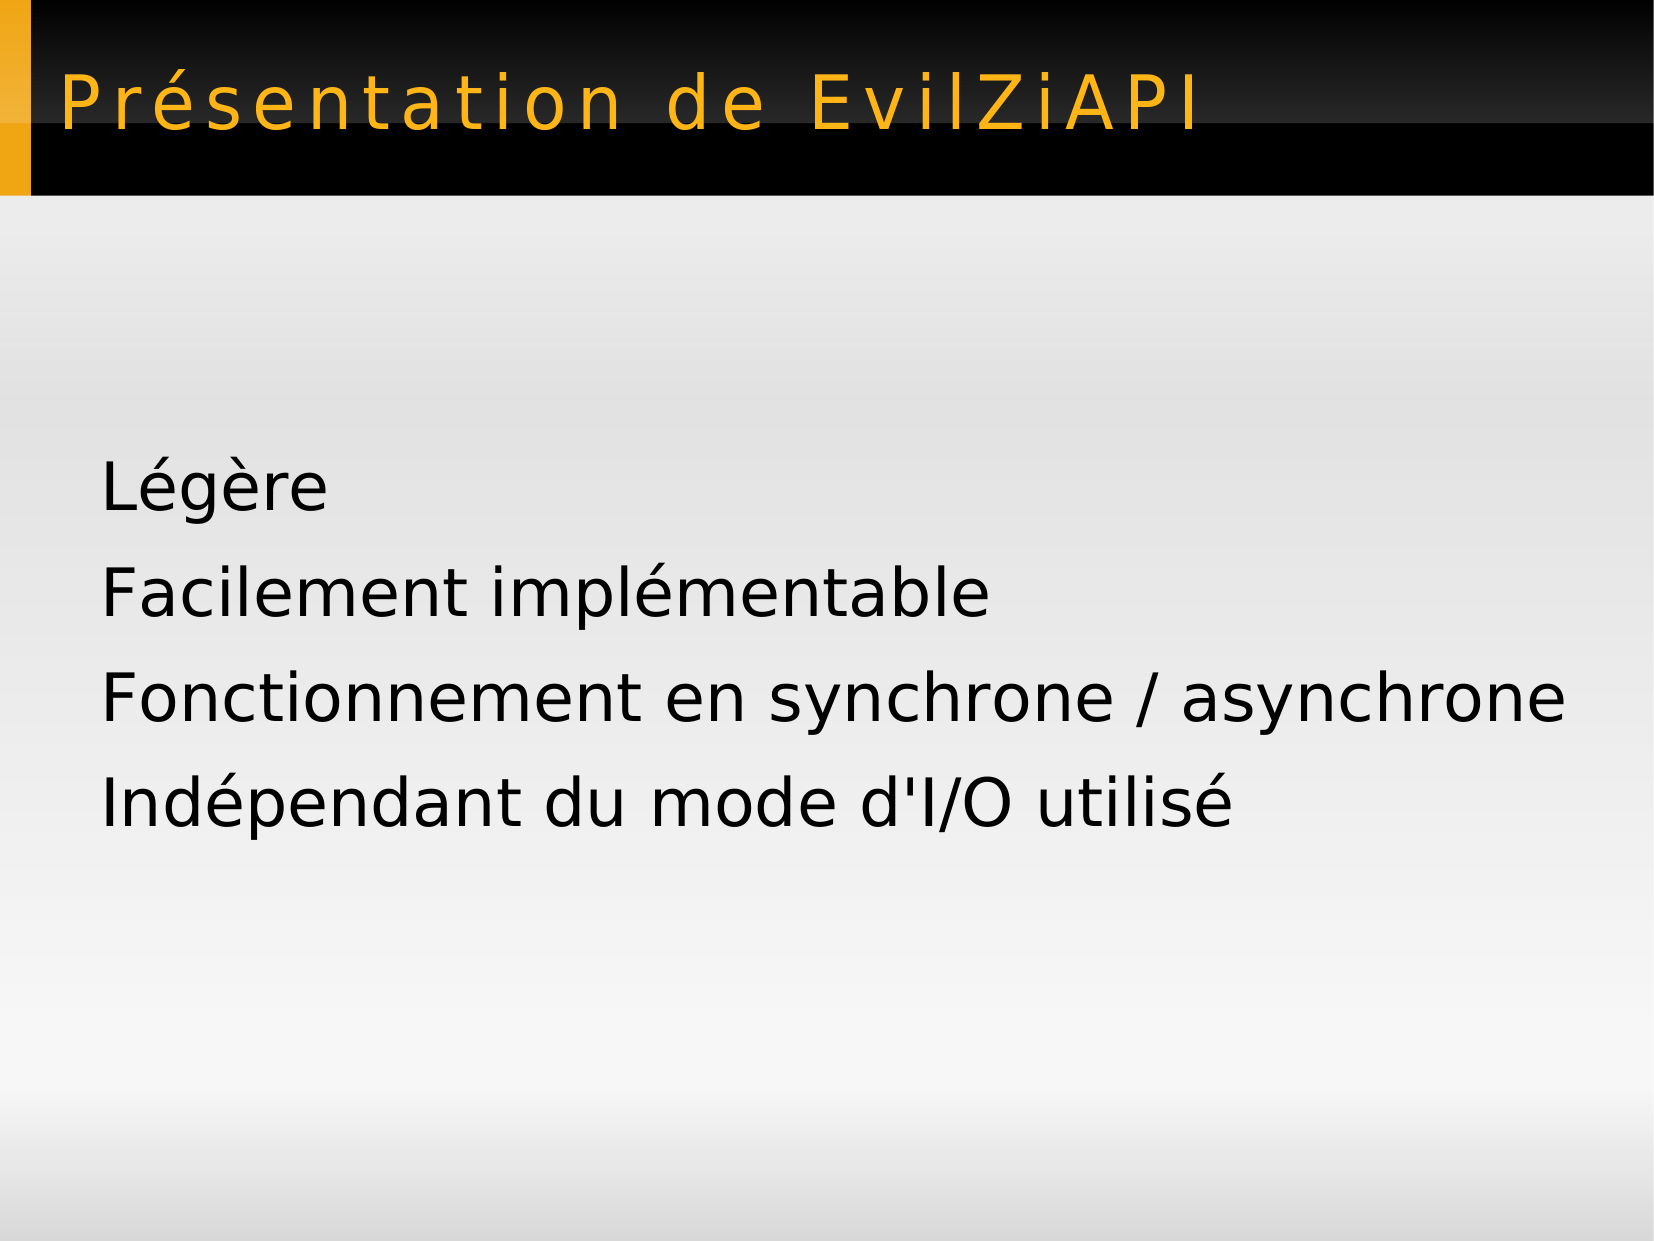

# Présentation de EvilZiAPI
Légère
Facilement implémentable
Fonctionnement en synchrone / asynchrone
Indépendant du mode d'I/O utilisé